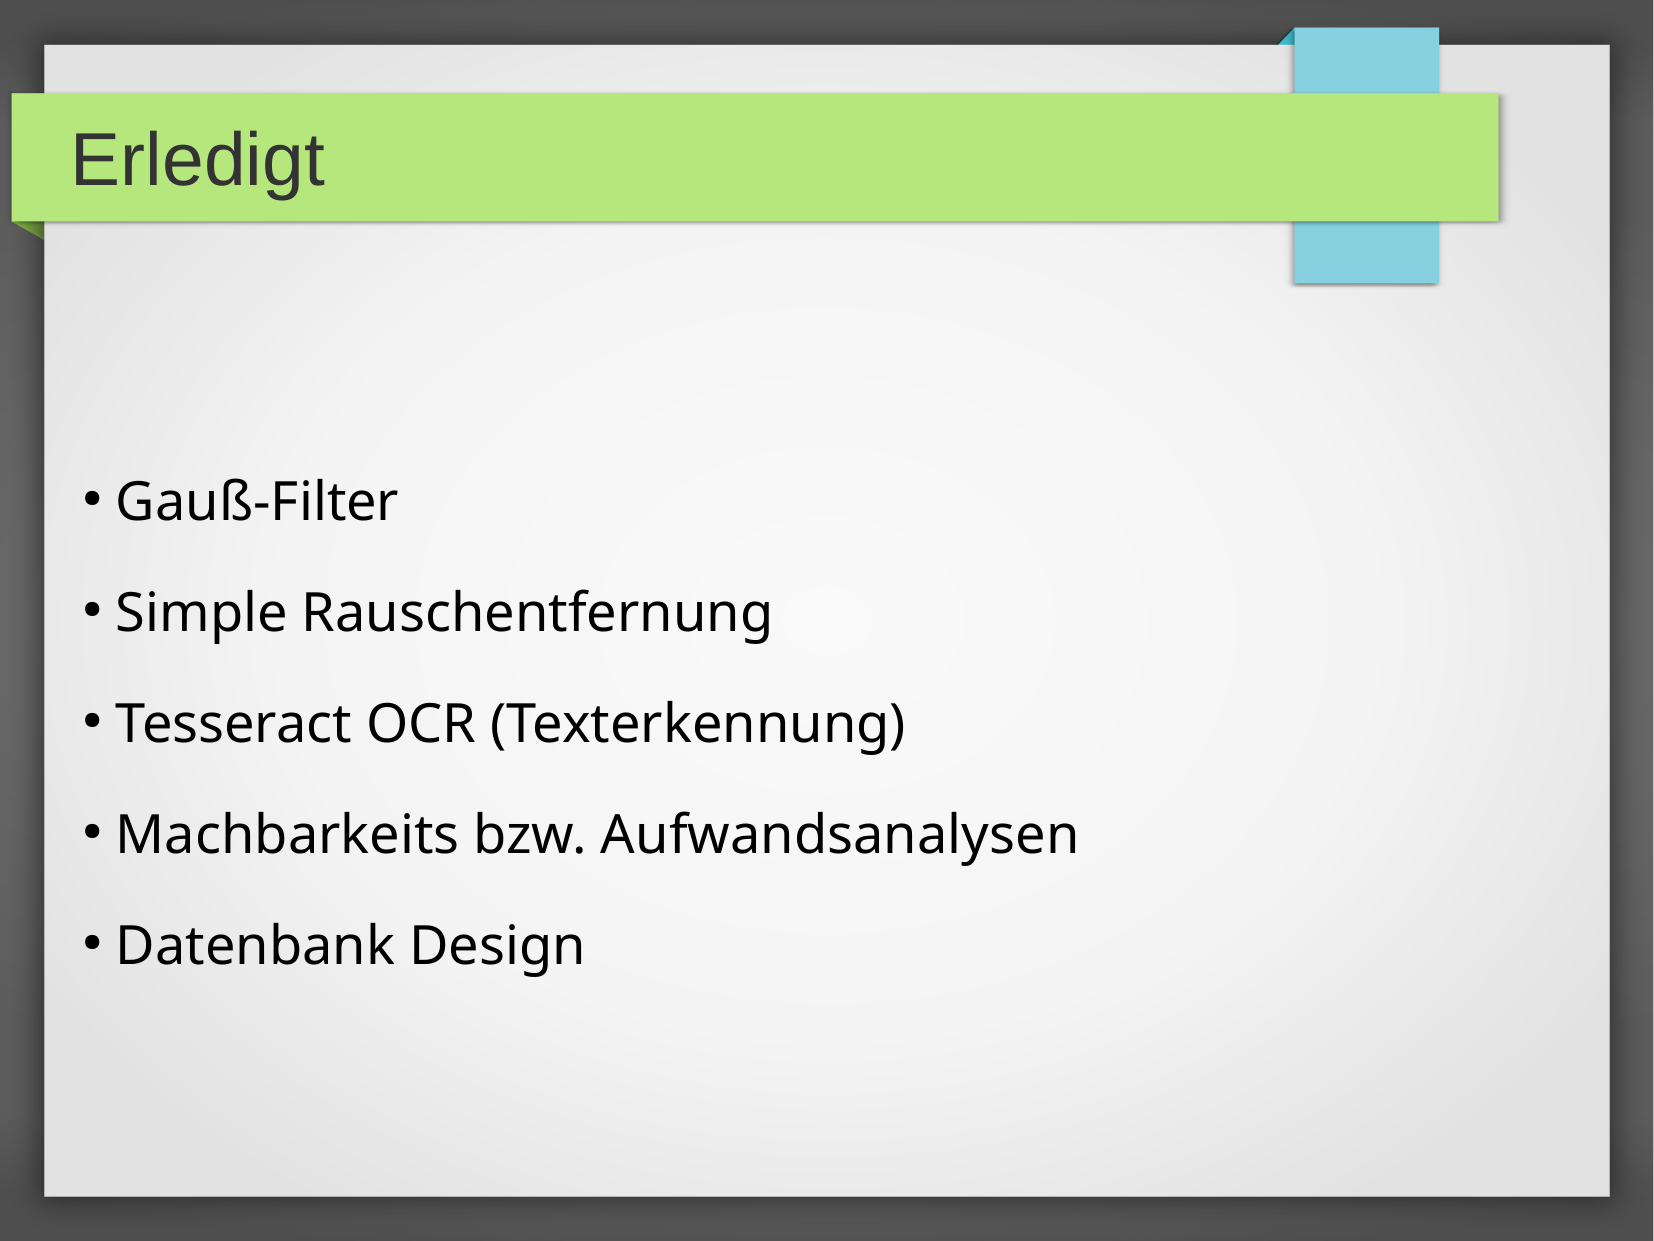

# Erledigt
 Gauß-Filter
 Simple Rauschentfernung
 Tesseract OCR (Texterkennung)
 Machbarkeits bzw. Aufwandsanalysen
 Datenbank Design